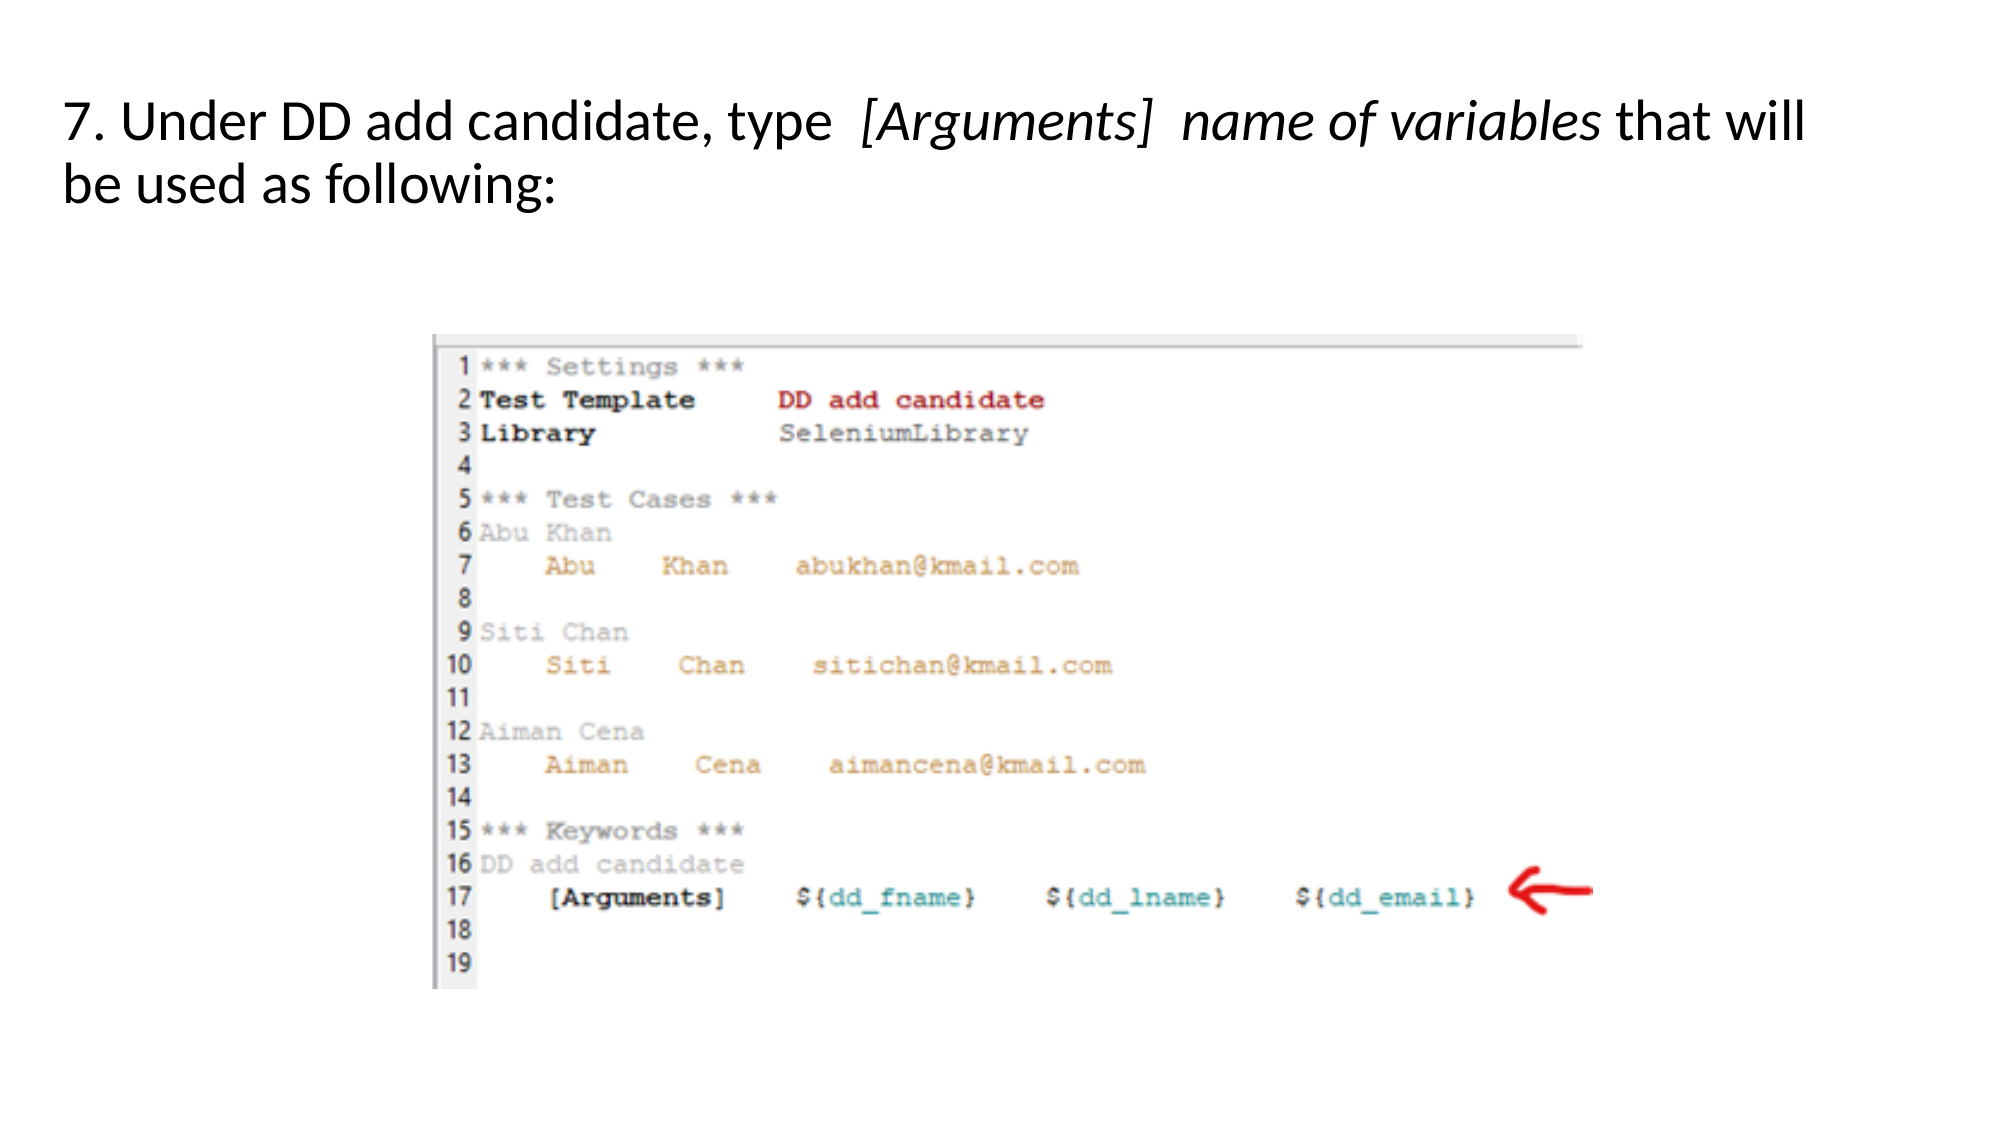

# 7. Under DD add candidate, type  [Arguments]  name of variables that will be used as following: